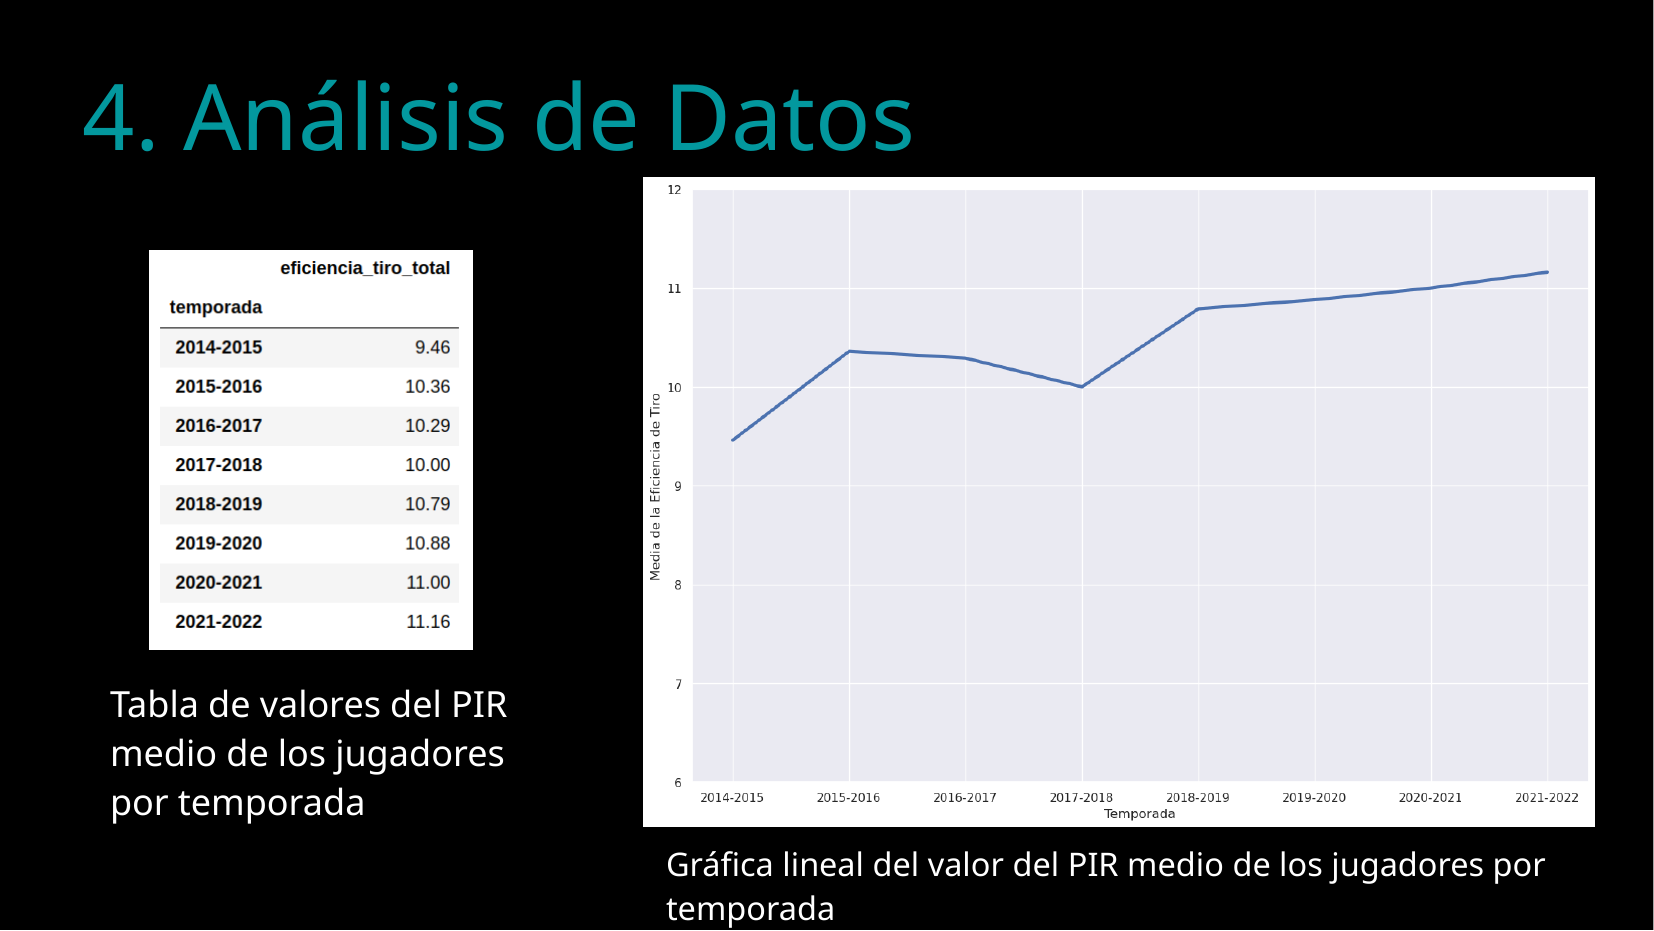

# 4. Análisis de Datos
Tabla de valores del PIR medio de los jugadores por temporada
Gráfica lineal del valor del PIR medio de los jugadores por temporada